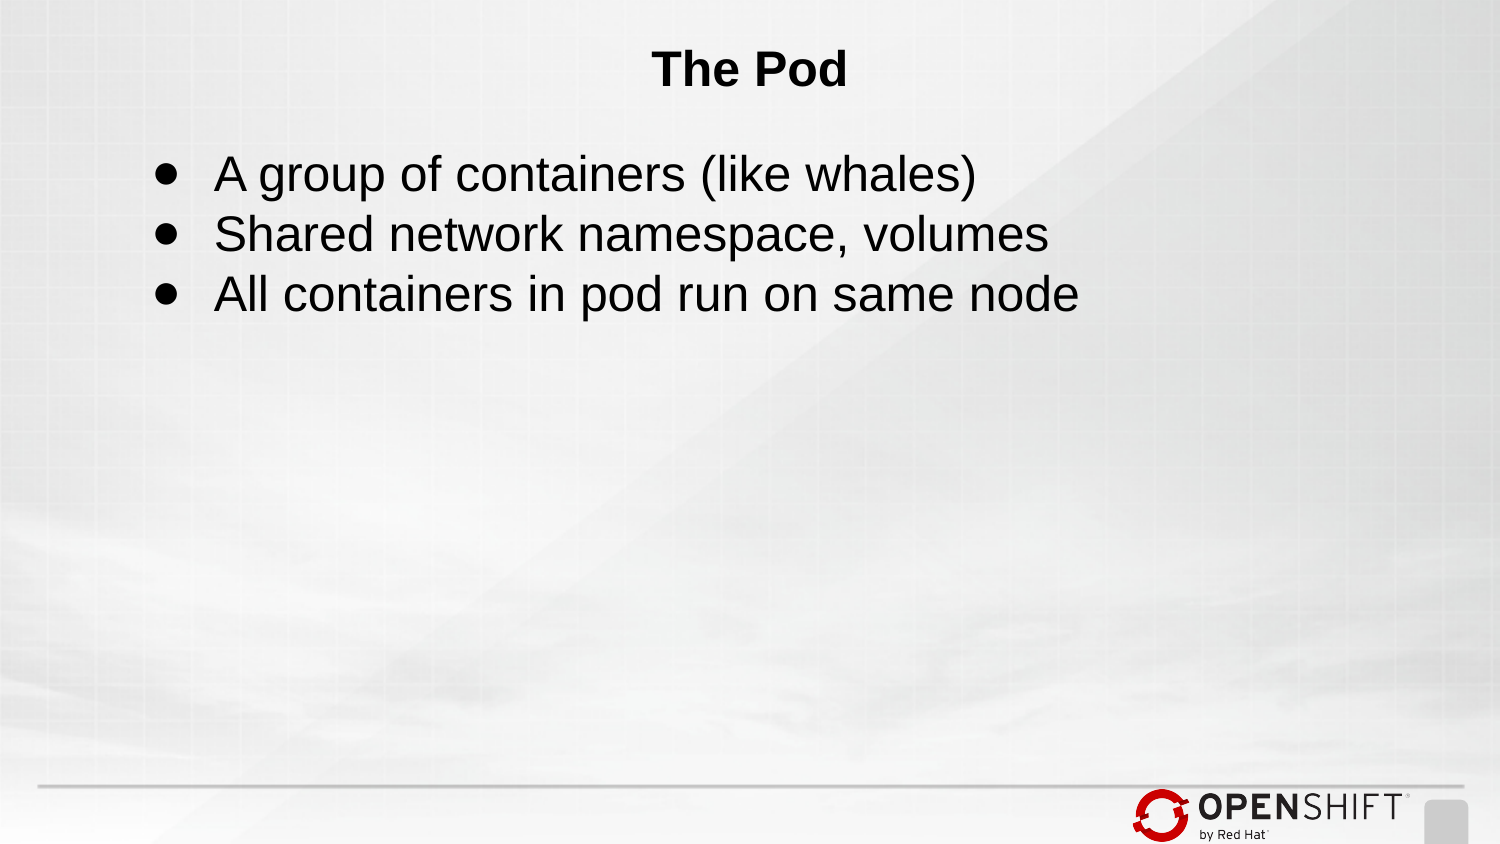

# The Pod
A group of containers (like whales)
Shared network namespace, volumes
All containers in pod run on same node